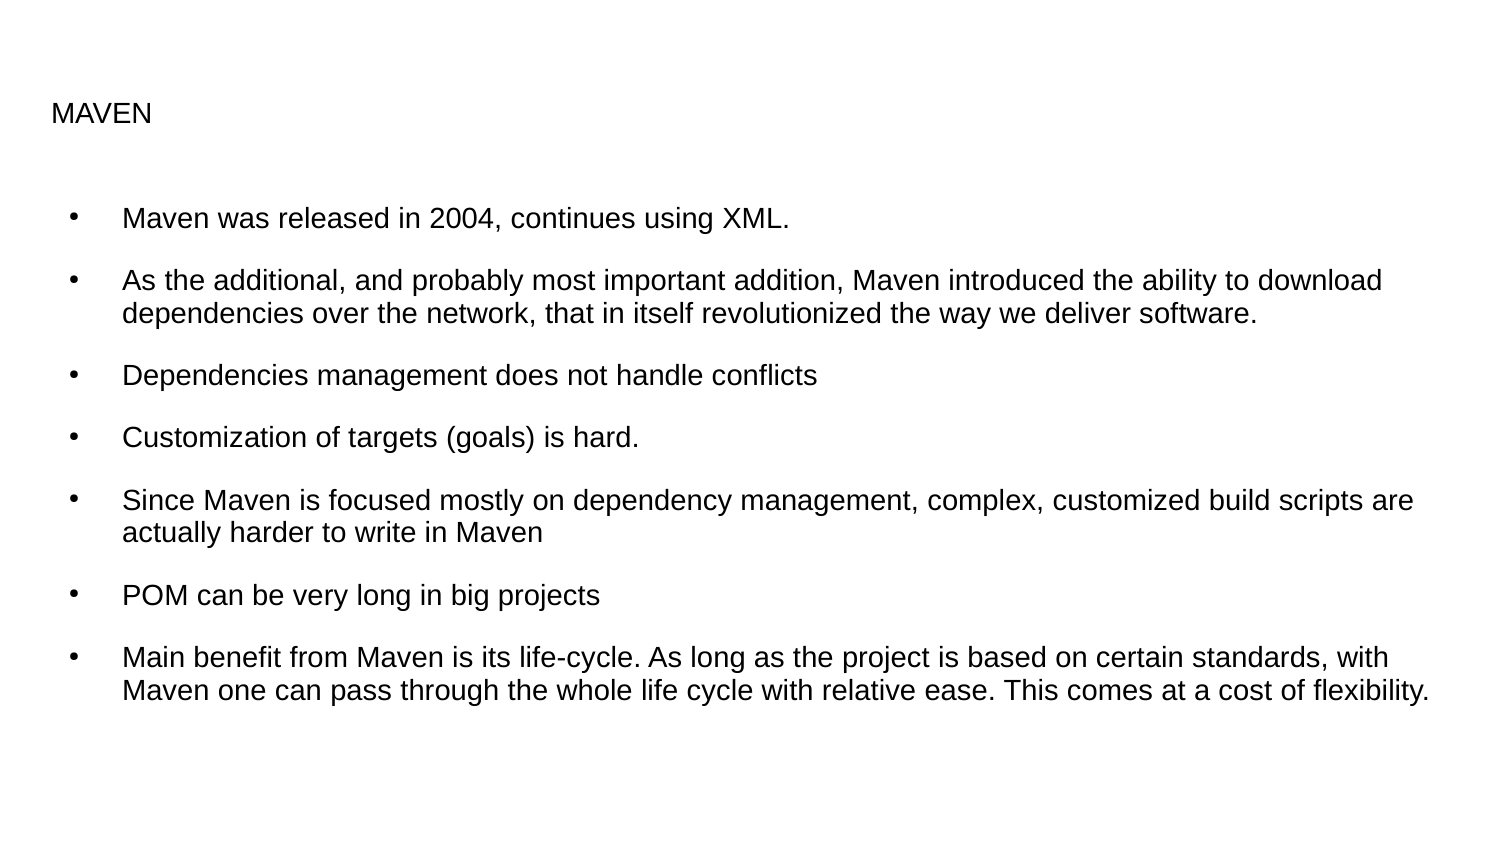

# MAVEN
Maven was released in 2004, continues using XML.
As the additional, and probably most important addition, Maven introduced the ability to download dependencies over the network, that in itself revolutionized the way we deliver software.
Dependencies management does not handle conflicts
Customization of targets (goals) is hard.
Since Maven is focused mostly on dependency management, complex, customized build scripts are actually harder to write in Maven
POM can be very long in big projects
Main benefit from Maven is its life-cycle. As long as the project is based on certain standards, with Maven one can pass through the whole life cycle with relative ease. This comes at a cost of flexibility.